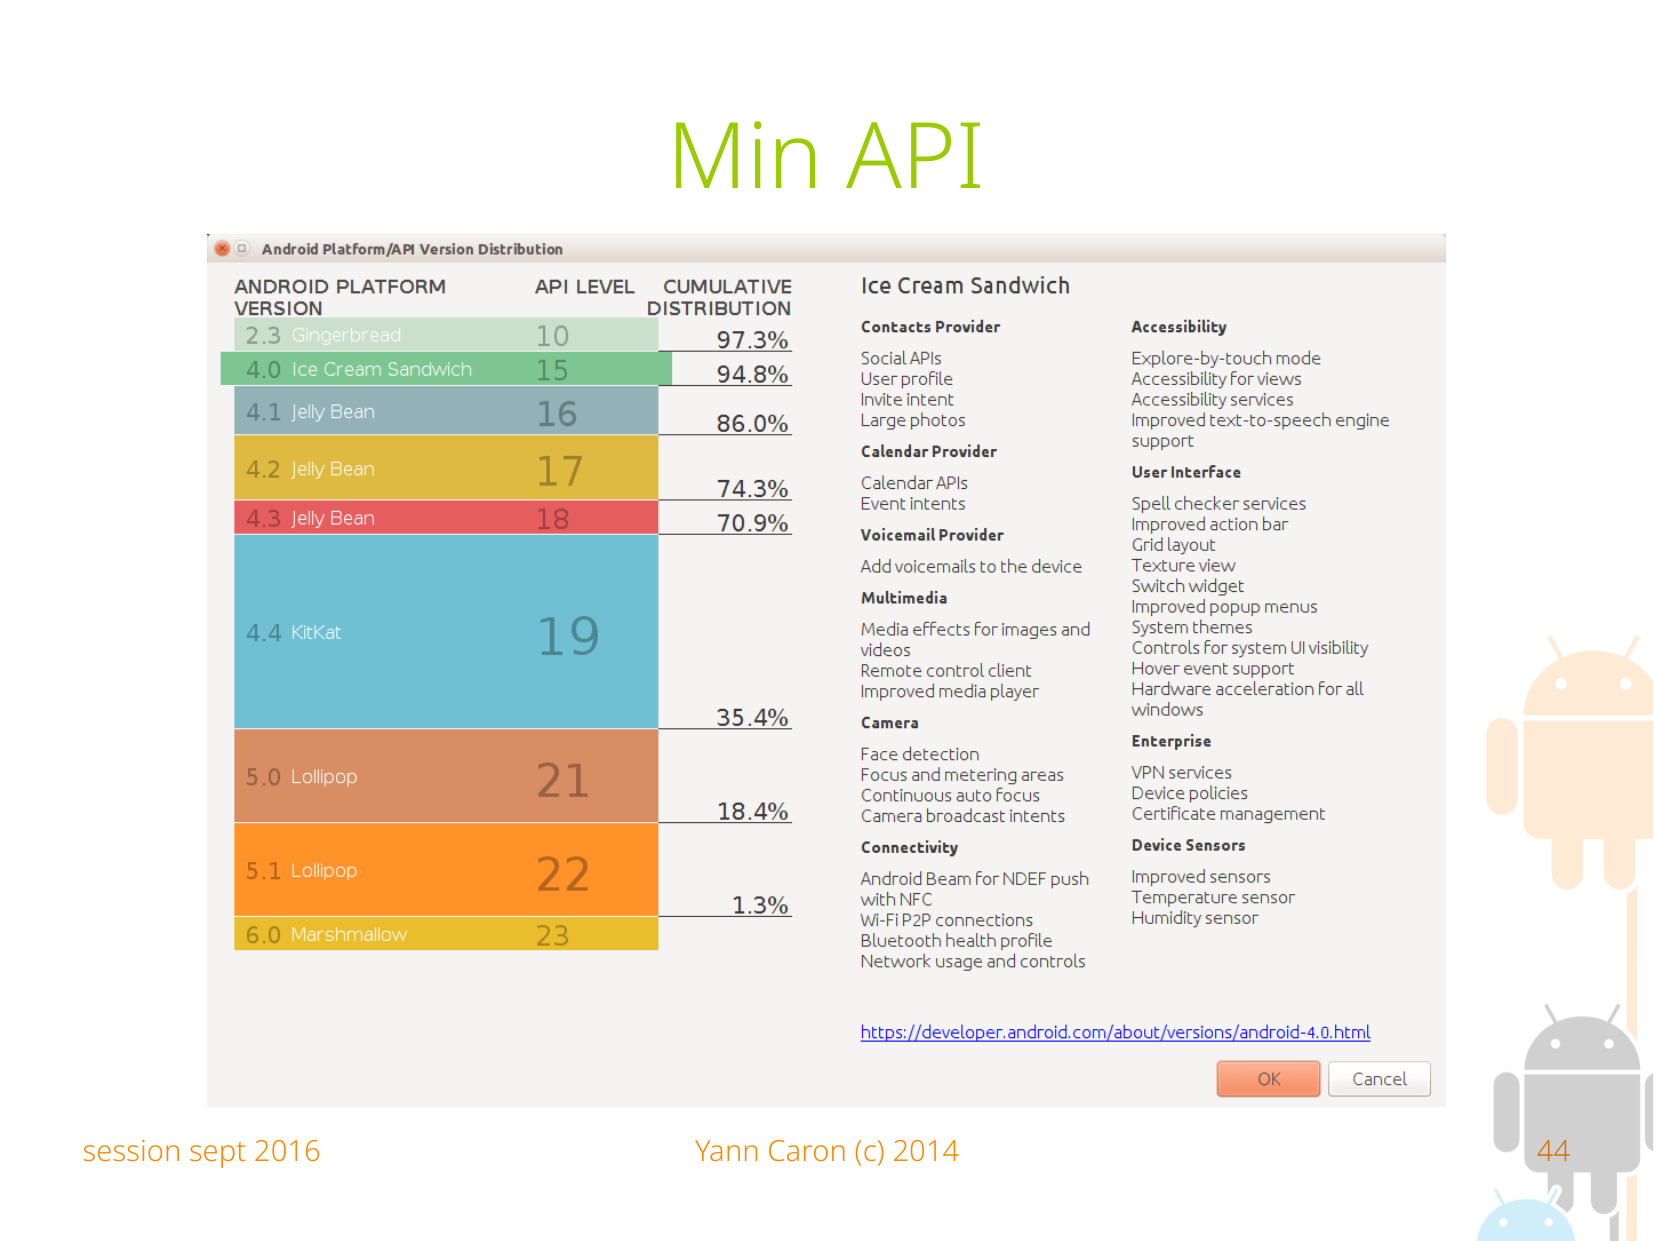

# Min API
session sept 2016
Yann Caron (c) 2014
44